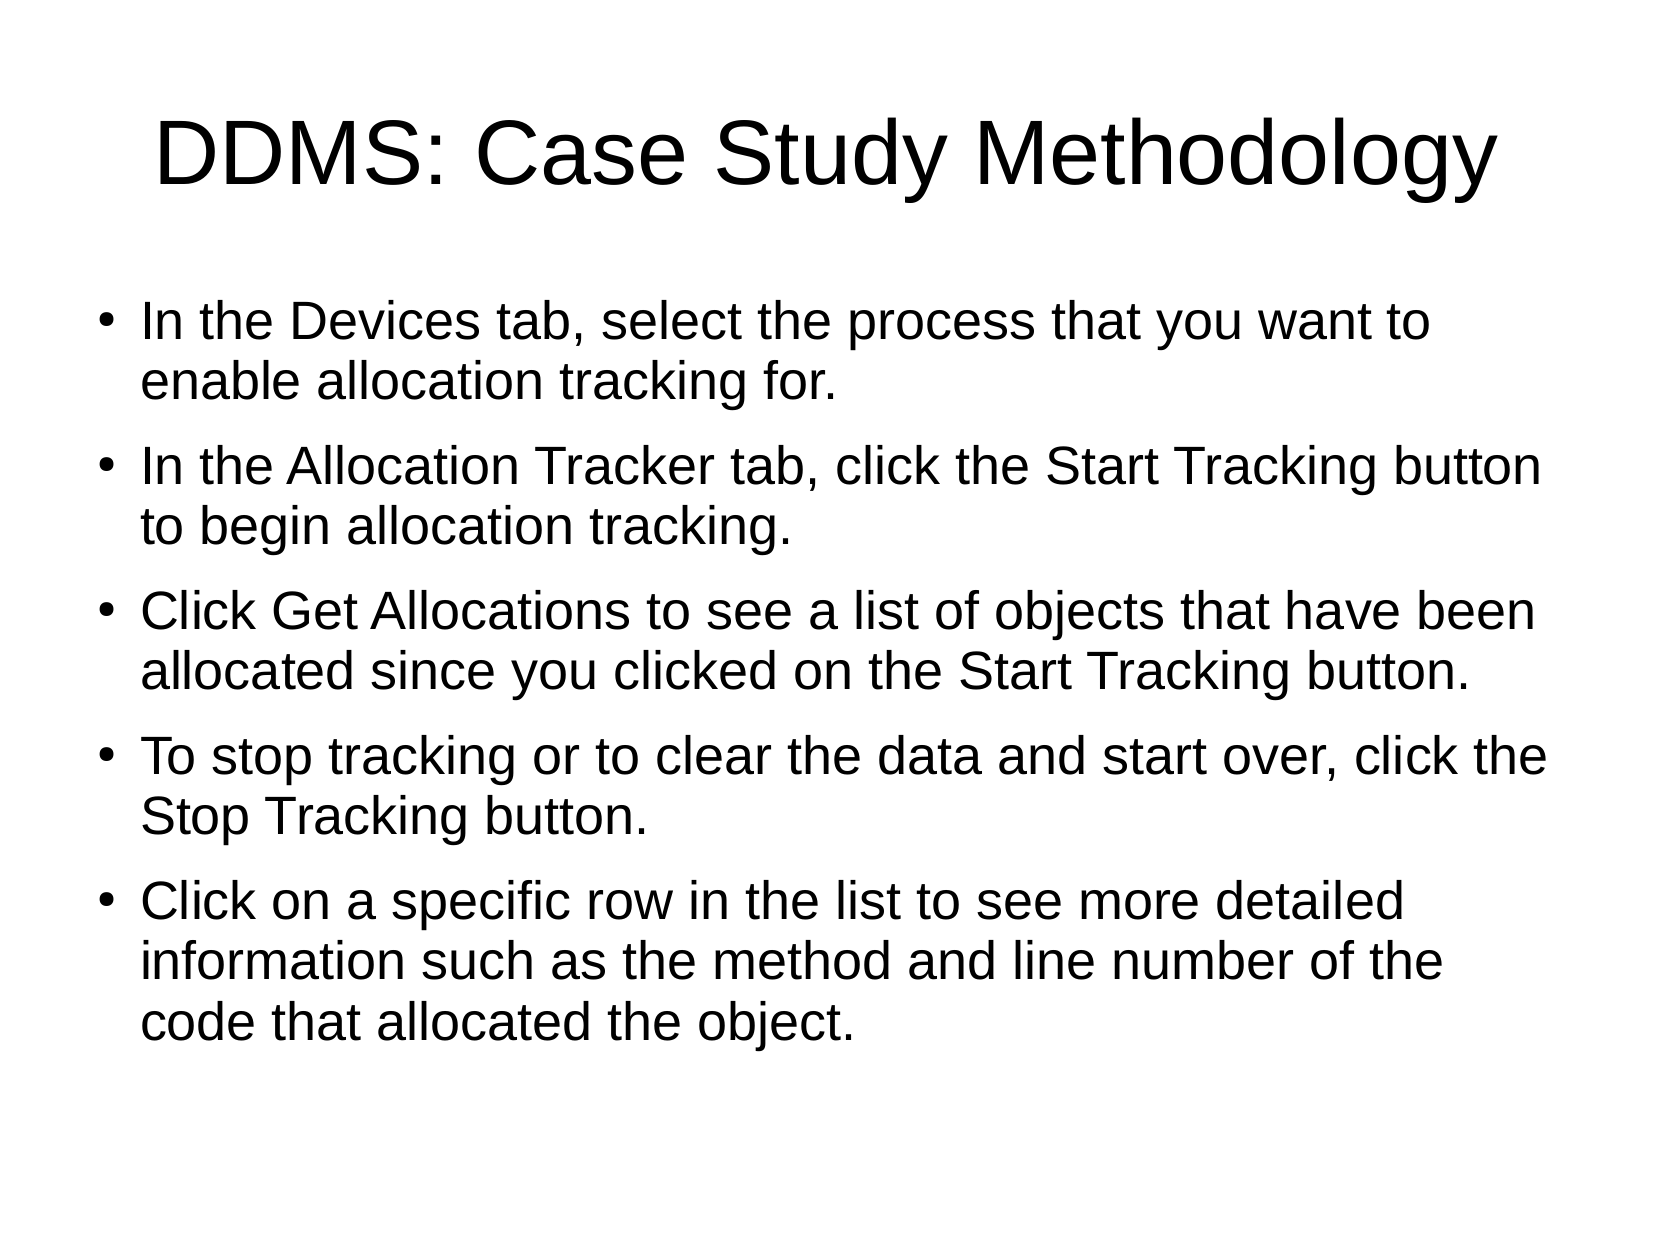

# DDMS: Case Study Methodology
In the Devices tab, select the process that you want to enable allocation tracking for.
In the Allocation Tracker tab, click the Start Tracking button to begin allocation tracking.
Click Get Allocations to see a list of objects that have been allocated since you clicked on the Start Tracking button.
To stop tracking or to clear the data and start over, click the Stop Tracking button.
Click on a specific row in the list to see more detailed information such as the method and line number of the code that allocated the object.